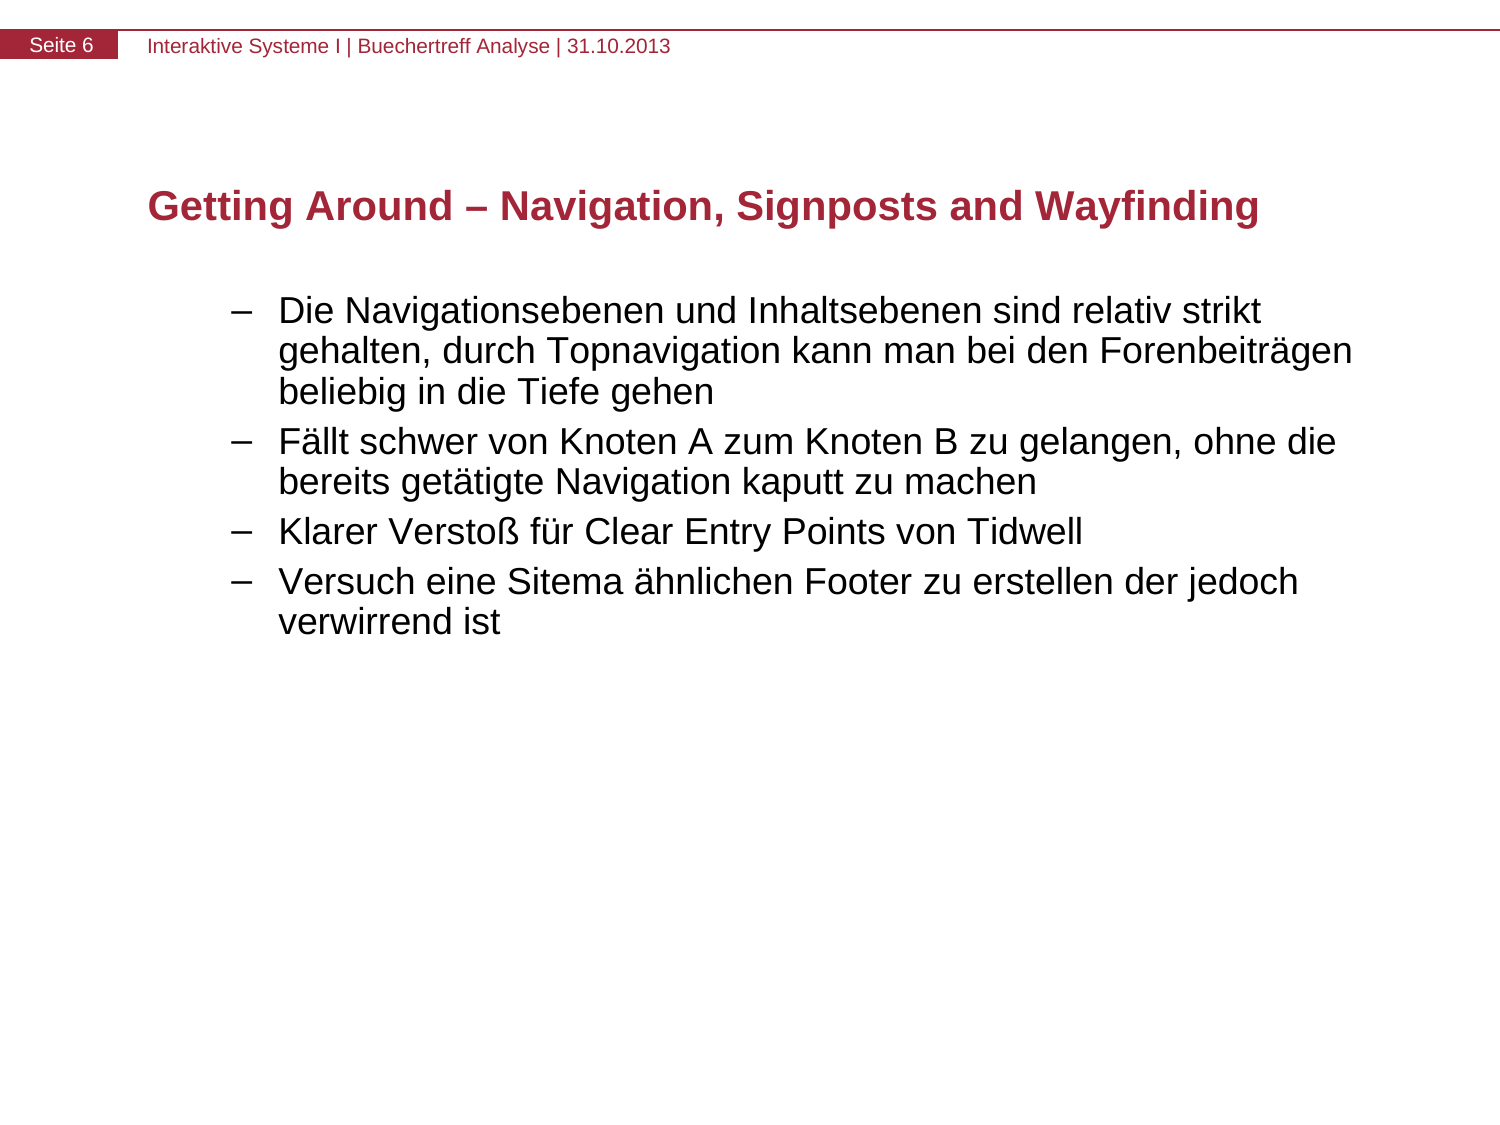

# Getting Around – Navigation, Signposts and Wayfinding
Die Navigationsebenen und Inhaltsebenen sind relativ strikt gehalten, durch Topnavigation kann man bei den Forenbeiträgen beliebig in die Tiefe gehen
Fällt schwer von Knoten A zum Knoten B zu gelangen, ohne die bereits getätigte Navigation kaputt zu machen
Klarer Verstoß für Clear Entry Points von Tidwell
Versuch eine Sitema ähnlichen Footer zu erstellen der jedoch verwirrend ist